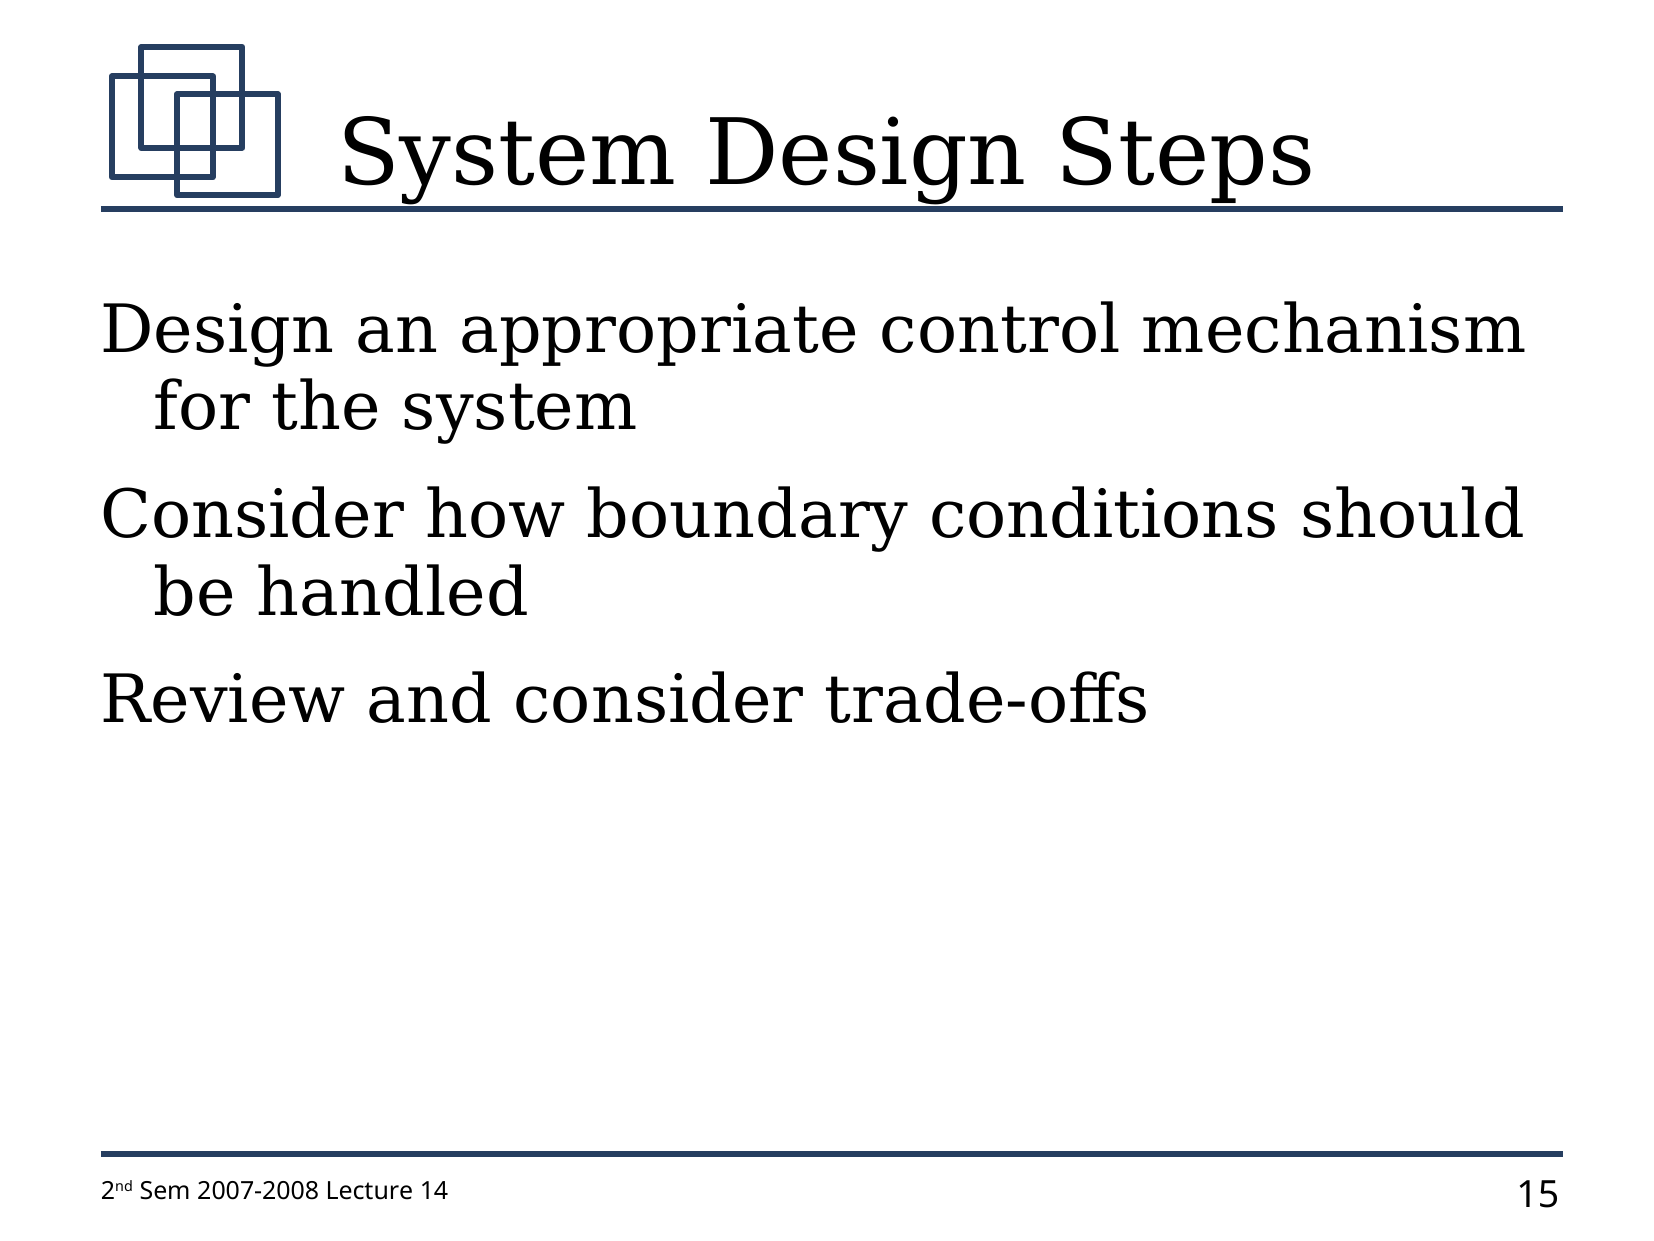

# System Design Steps
Design an appropriate control mechanism for the system
Consider how boundary conditions should be handled
Review and consider trade-offs